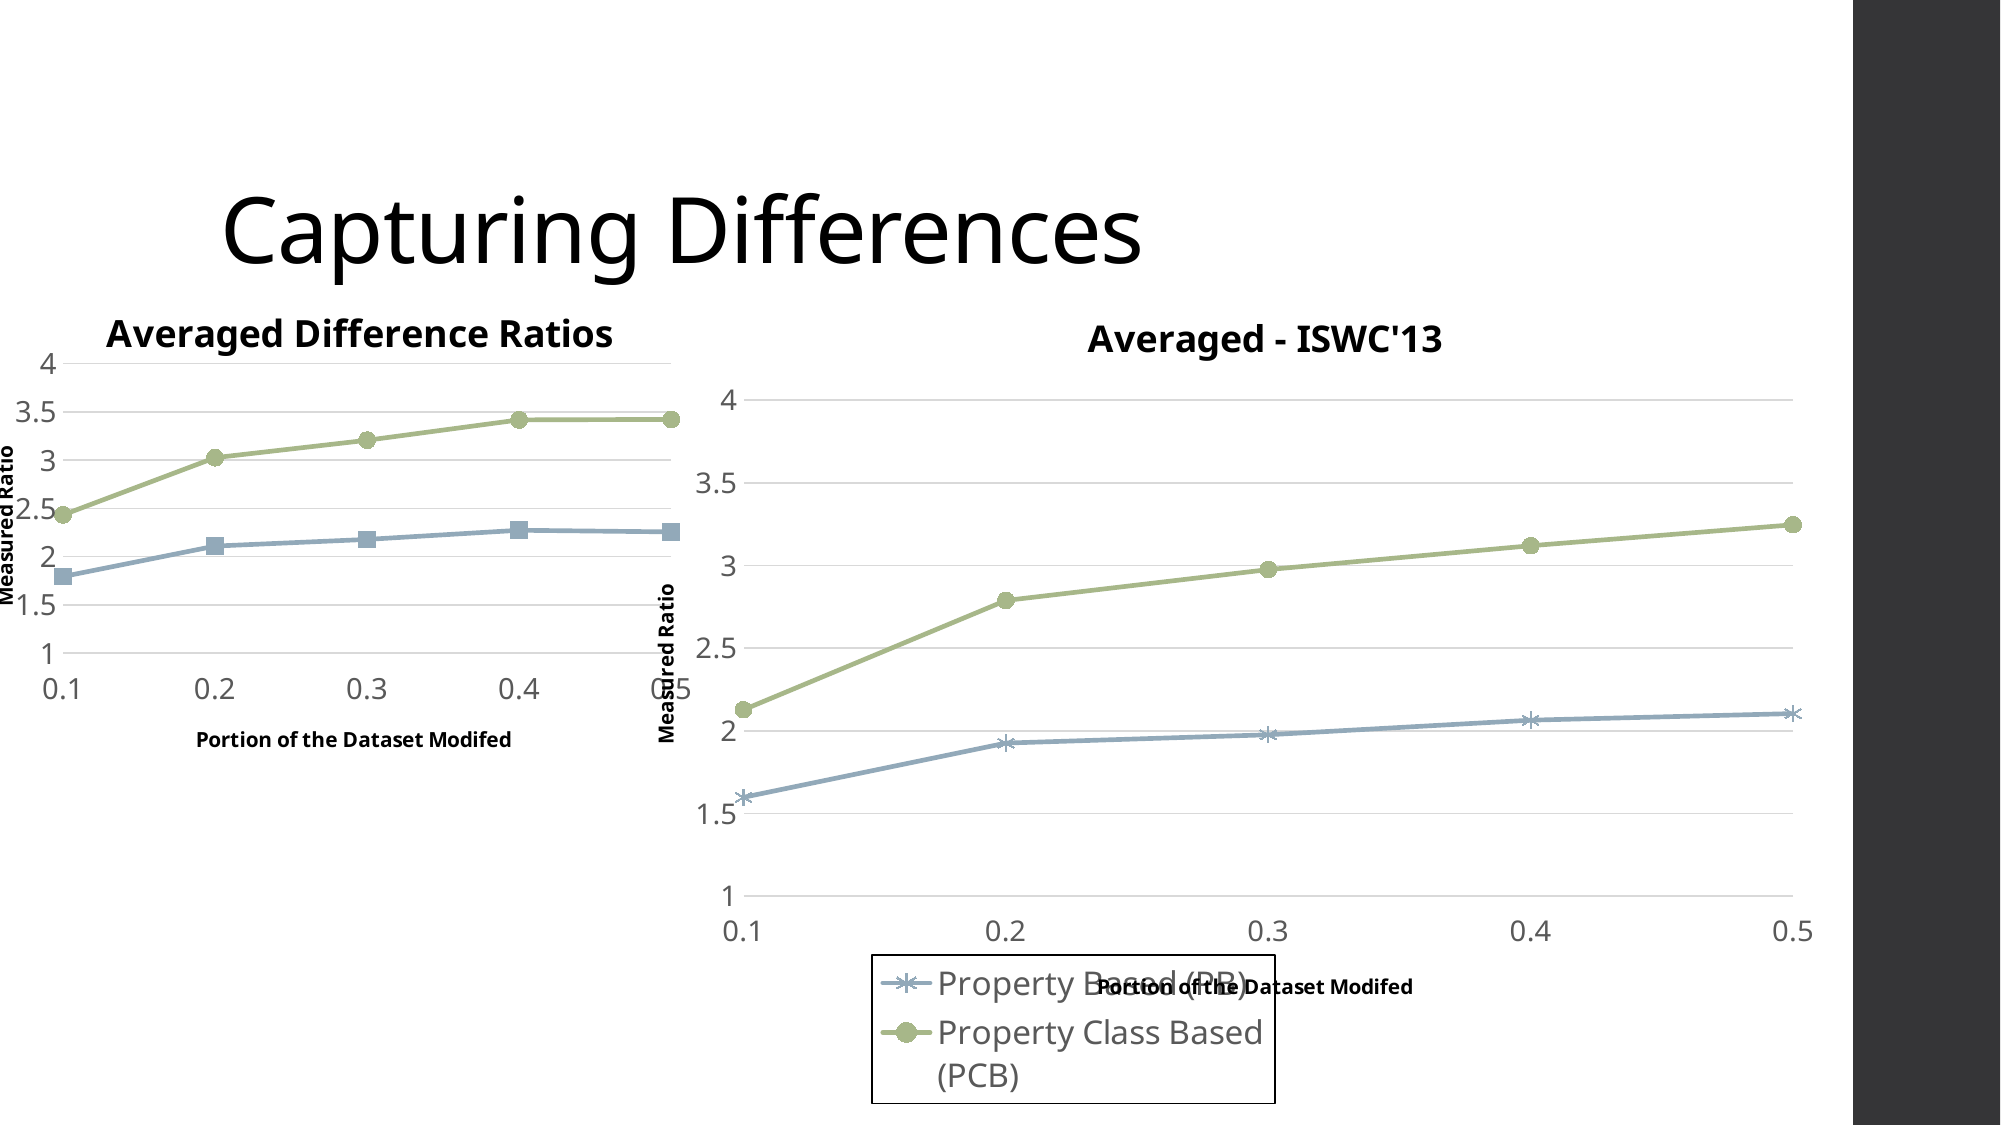

# Capturing Differences
### Chart: Averaged Difference Ratios
| Category | Property Based (PB) | Property Class Based (PCB) |
|---|---|---|
| 0.1 | 1.79323137957362 | 2.43207074554326 |
| 0.2 | 2.10904303634096 | 3.02473670394228 |
| 0.3 | 2.17763920272985 | 3.20528174553996 |
| 0.4 | 2.27248971376208 | 3.41611614169243 |
| 0.5 | 2.25566221305529 | 3.42115131095393 |
### Chart: Averaged - ISWC'13
| Category | Property Based (PB) | Property Class Based (PCB) |
|---|---|---|
| 0.1 | 1.59809926817097 | 2.12734176062557 |
| 0.2 | 1.92566460281512 | 2.78810157596351 |
| 0.3 | 1.97599514820143 | 2.9751443552255 |
| 0.4 | 2.06431549321212 | 3.11932254540743 |
| 0.5 | 2.10441629267658 | 3.24607257265014 |